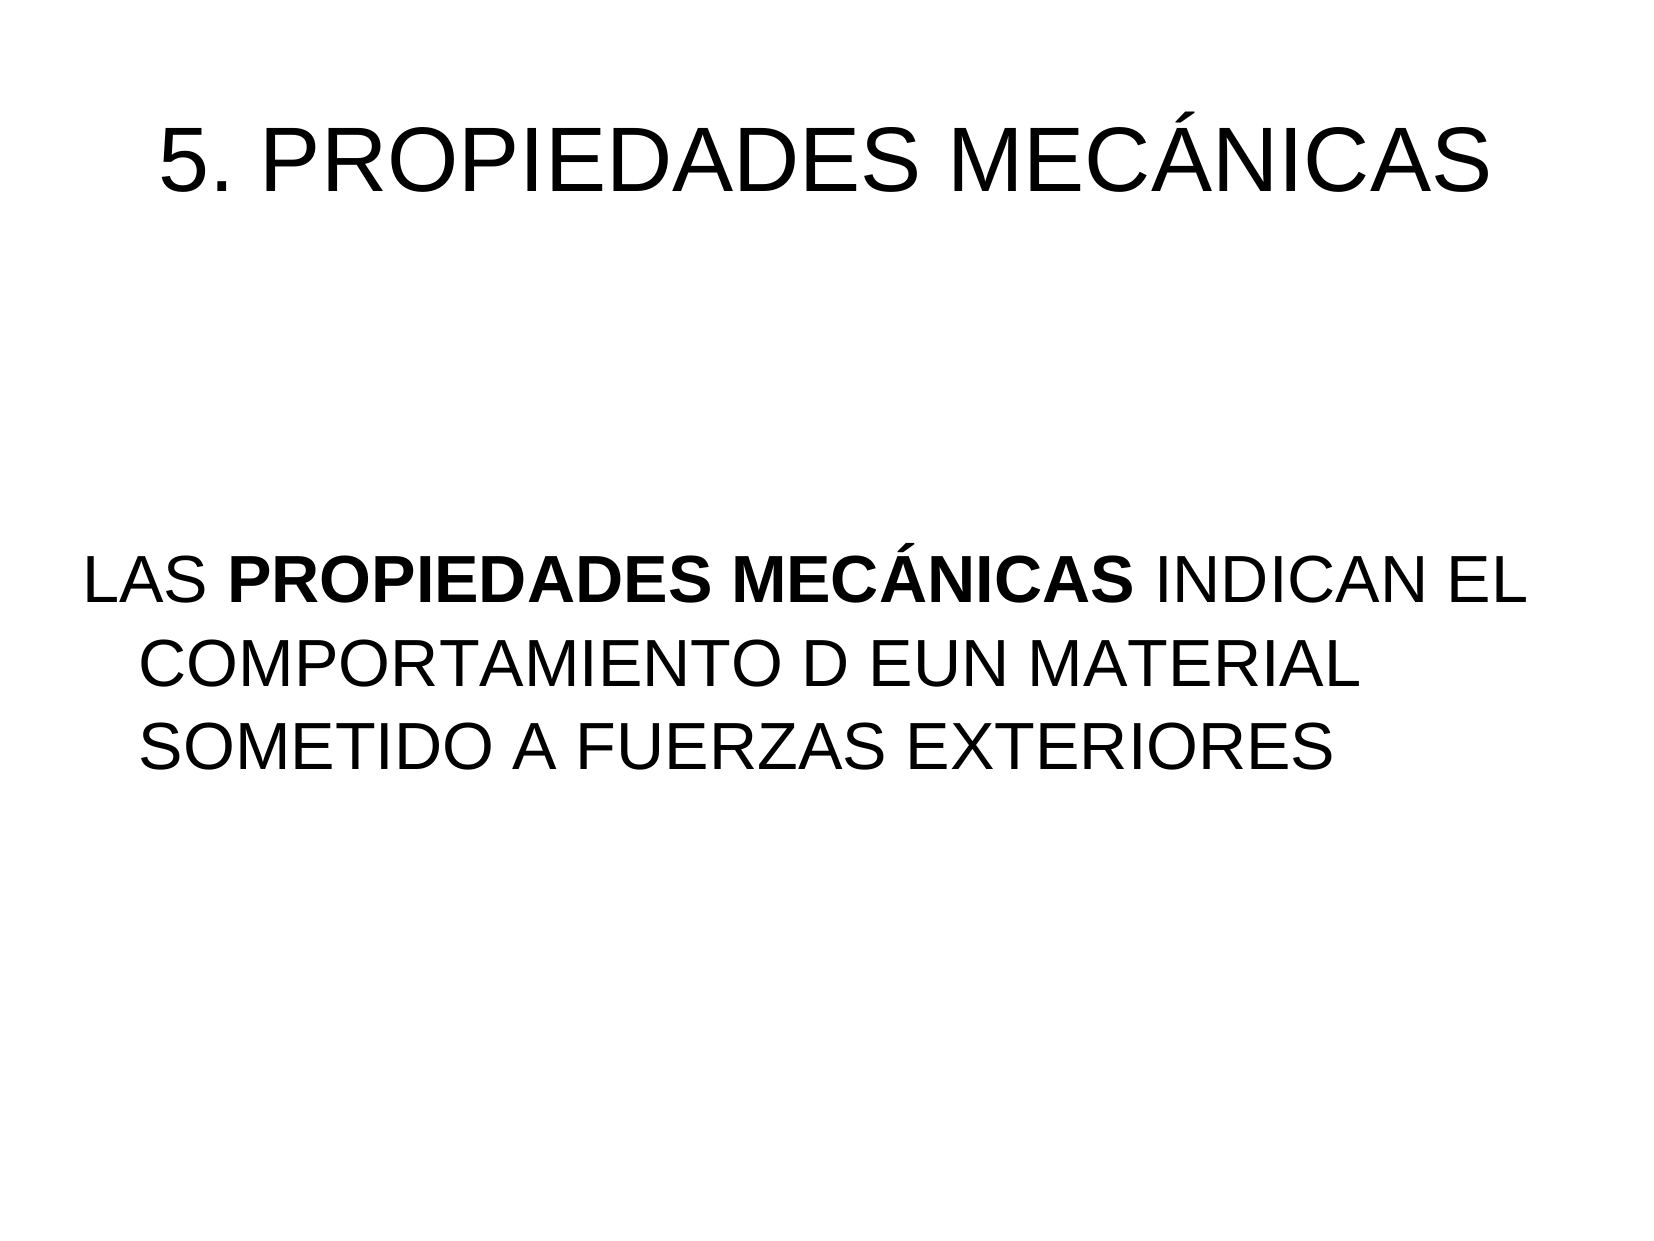

5. PROPIEDADES MECÁNICAS
# LAS PROPIEDADES MECÁNICAS INDICAN EL COMPORTAMIENTO D EUN MATERIAL SOMETIDO A FUERZAS EXTERIORES